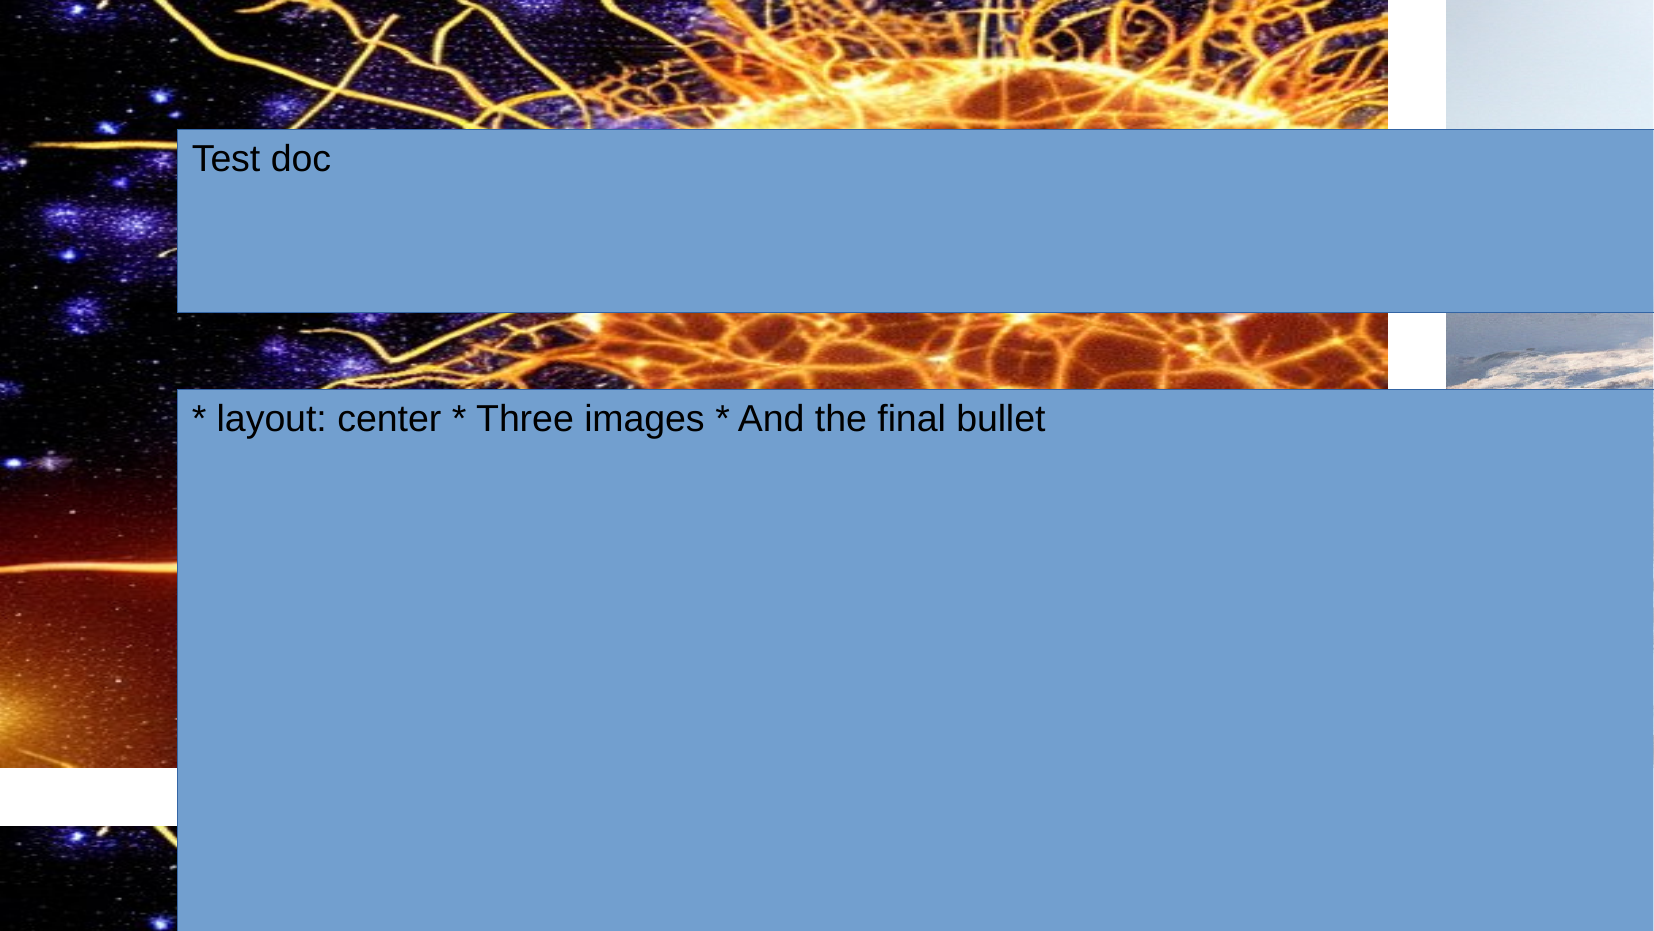

Test doc
* layout: center * Three images * And the final bullet